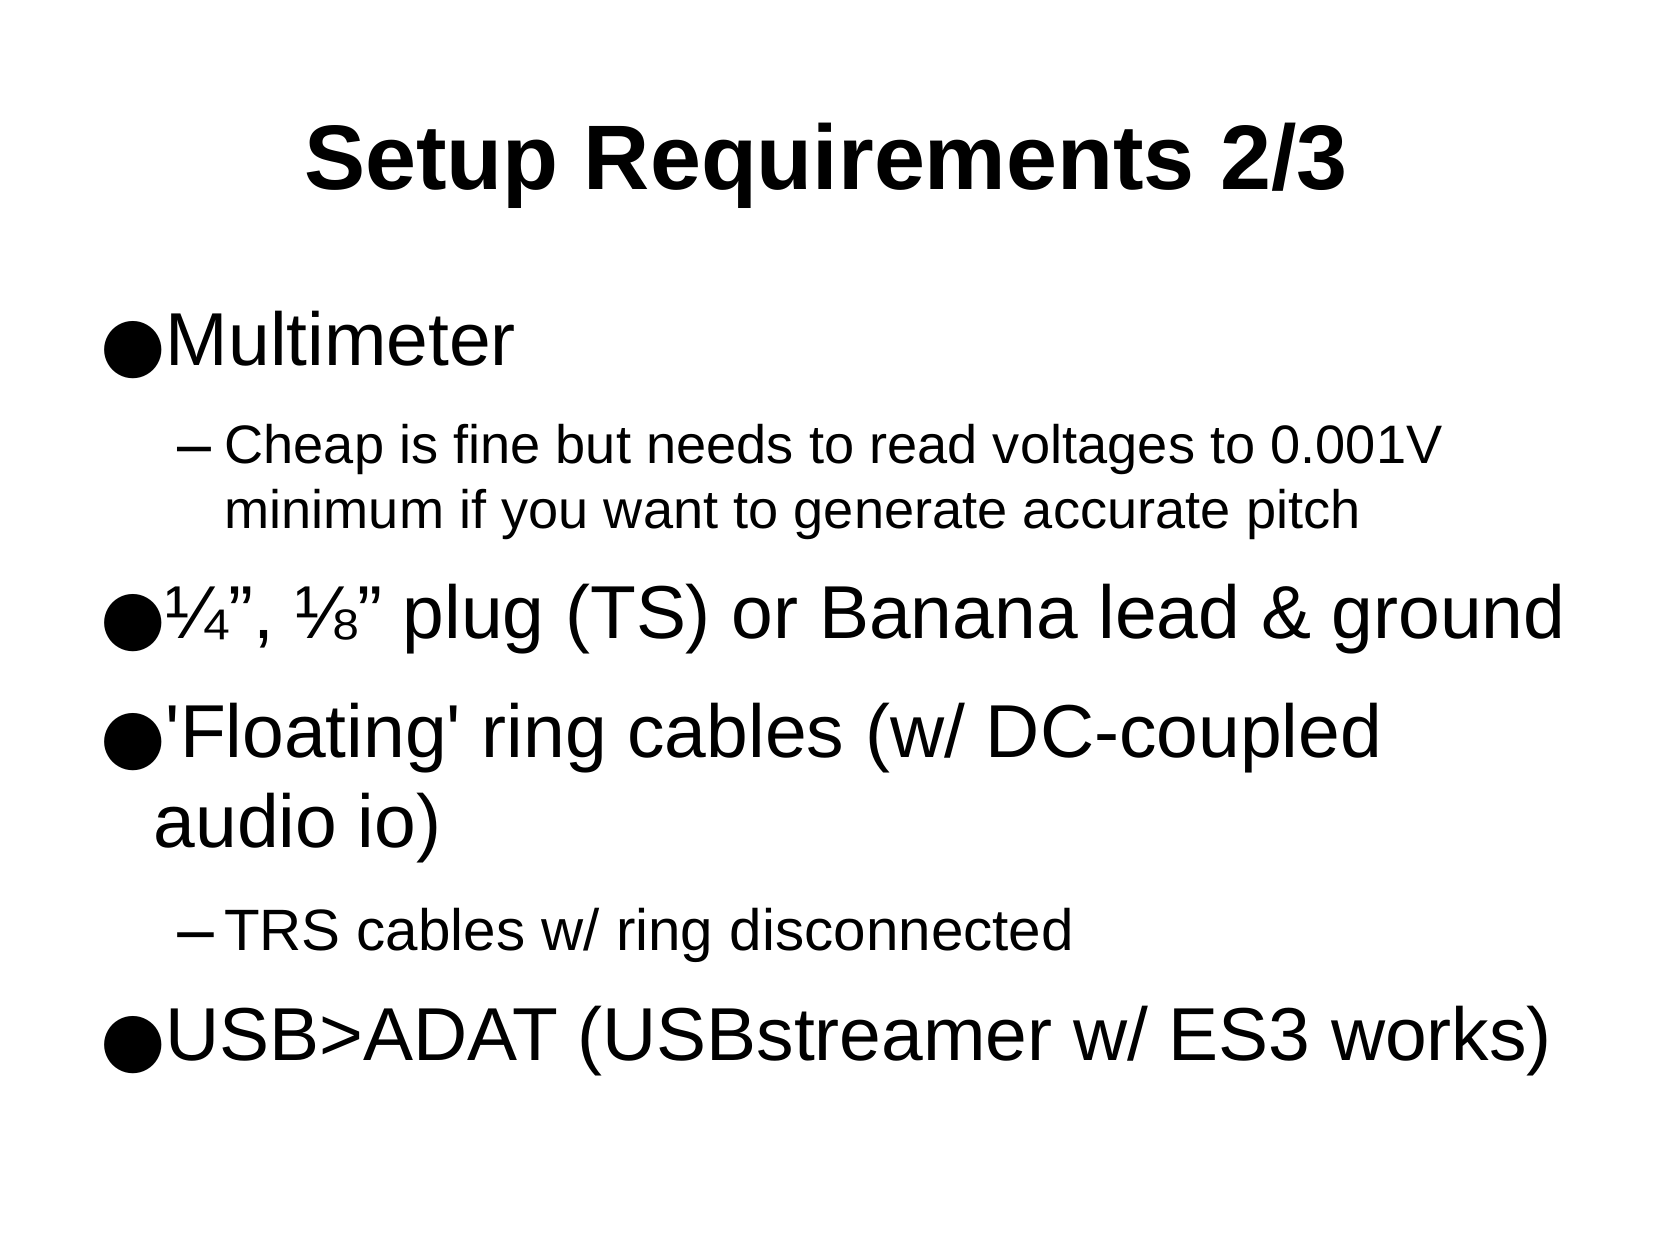

Setup Requirements 2/3
Multimeter
Cheap is fine but needs to read voltages to 0.001V minimum if you want to generate accurate pitch
¼”, ⅛” plug (TS) or Banana lead & ground
'Floating' ring cables (w/ DC-coupled audio io)
TRS cables w/ ring disconnected
USB>ADAT (USBstreamer w/ ES3 works)